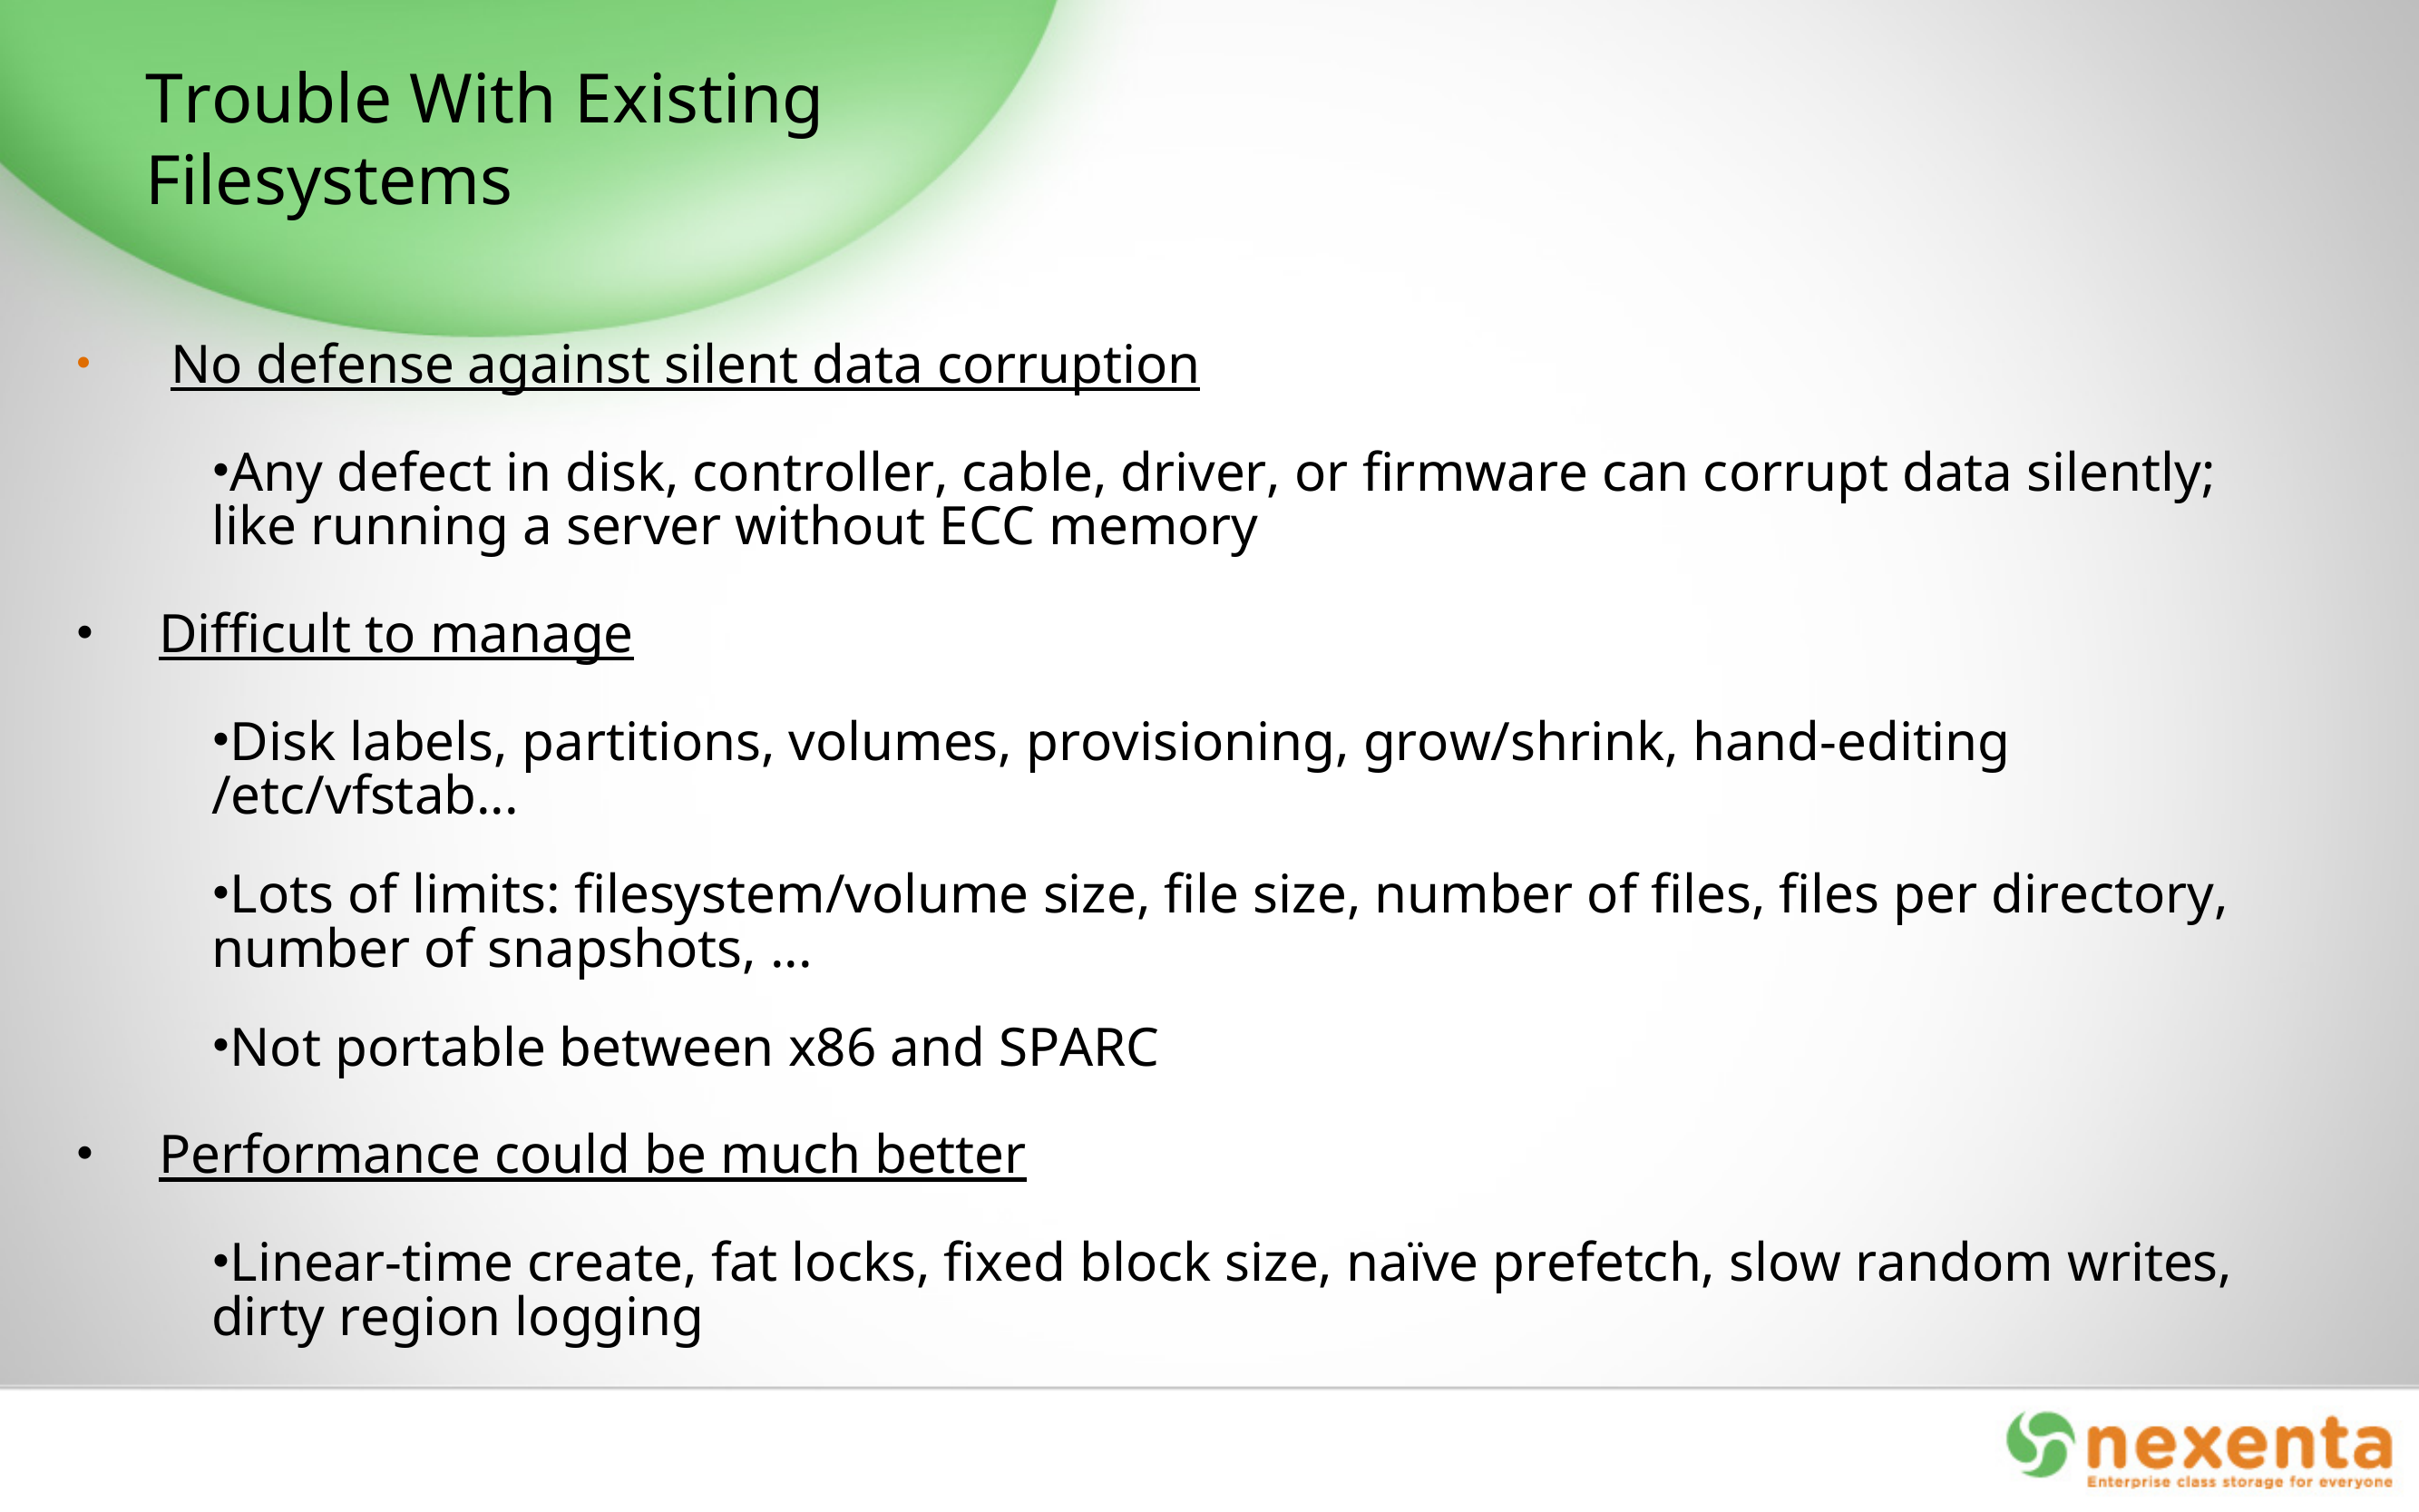

Trouble With Existing Filesystems
 No defense against silent data corruption
Any defect in disk, controller, cable, driver, or firmware can corrupt data silently; like running a server without ECC memory
Difficult to manage
Disk labels, partitions, volumes, provisioning, grow/shrink, hand-editing /etc/vfstab...
Lots of limits: filesystem/volume size, file size, number of files, files per directory, number of snapshots, ...
Not portable between x86 and SPARC
Performance could be much better
Linear-time create, fat locks, fixed block size, naïve prefetch, slow random writes, dirty region logging